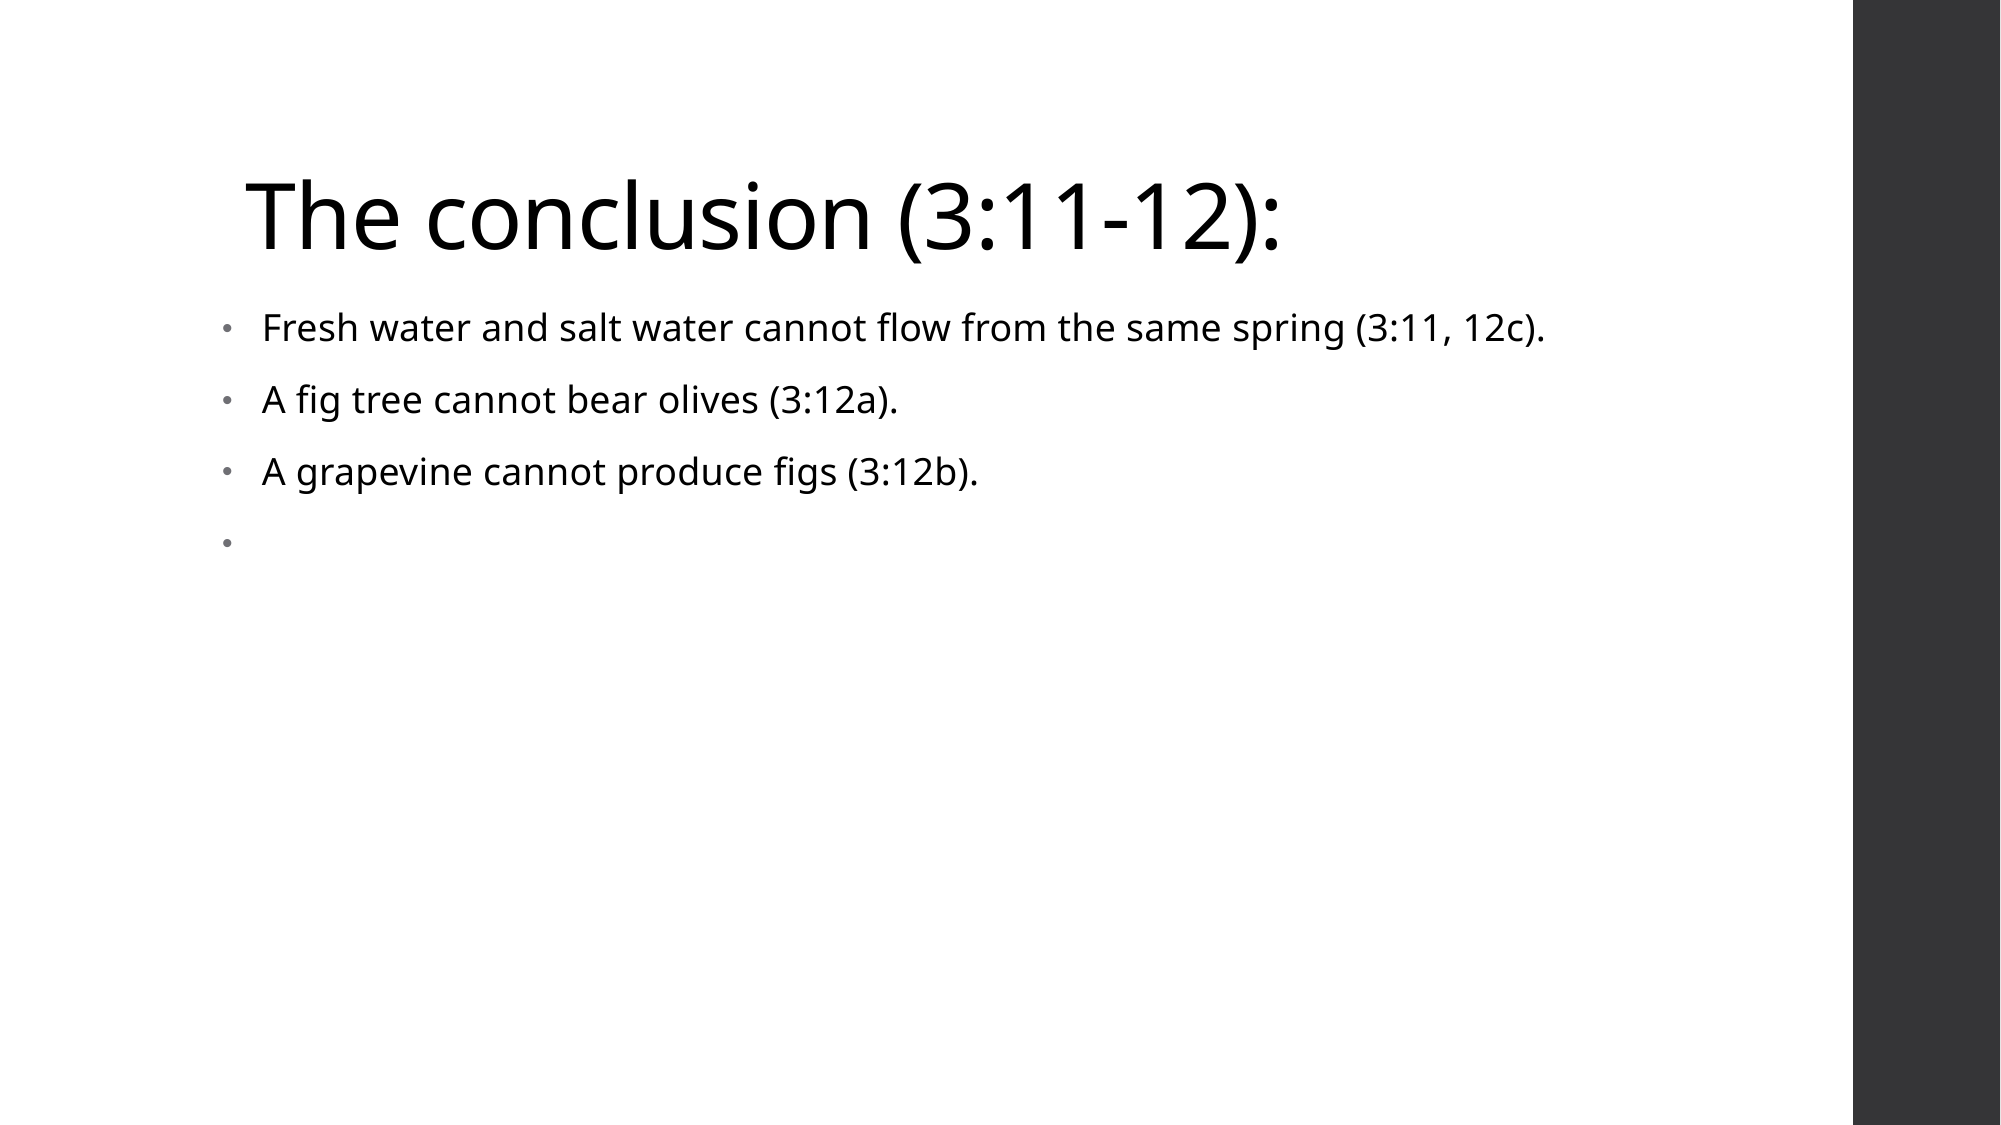

# The conclusion (3:11-12):
 Fresh water and salt water cannot flow from the same spring (3:11, 12c).
 A fig tree cannot bear olives (3:12a).
 A grapevine cannot produce figs (3:12b).